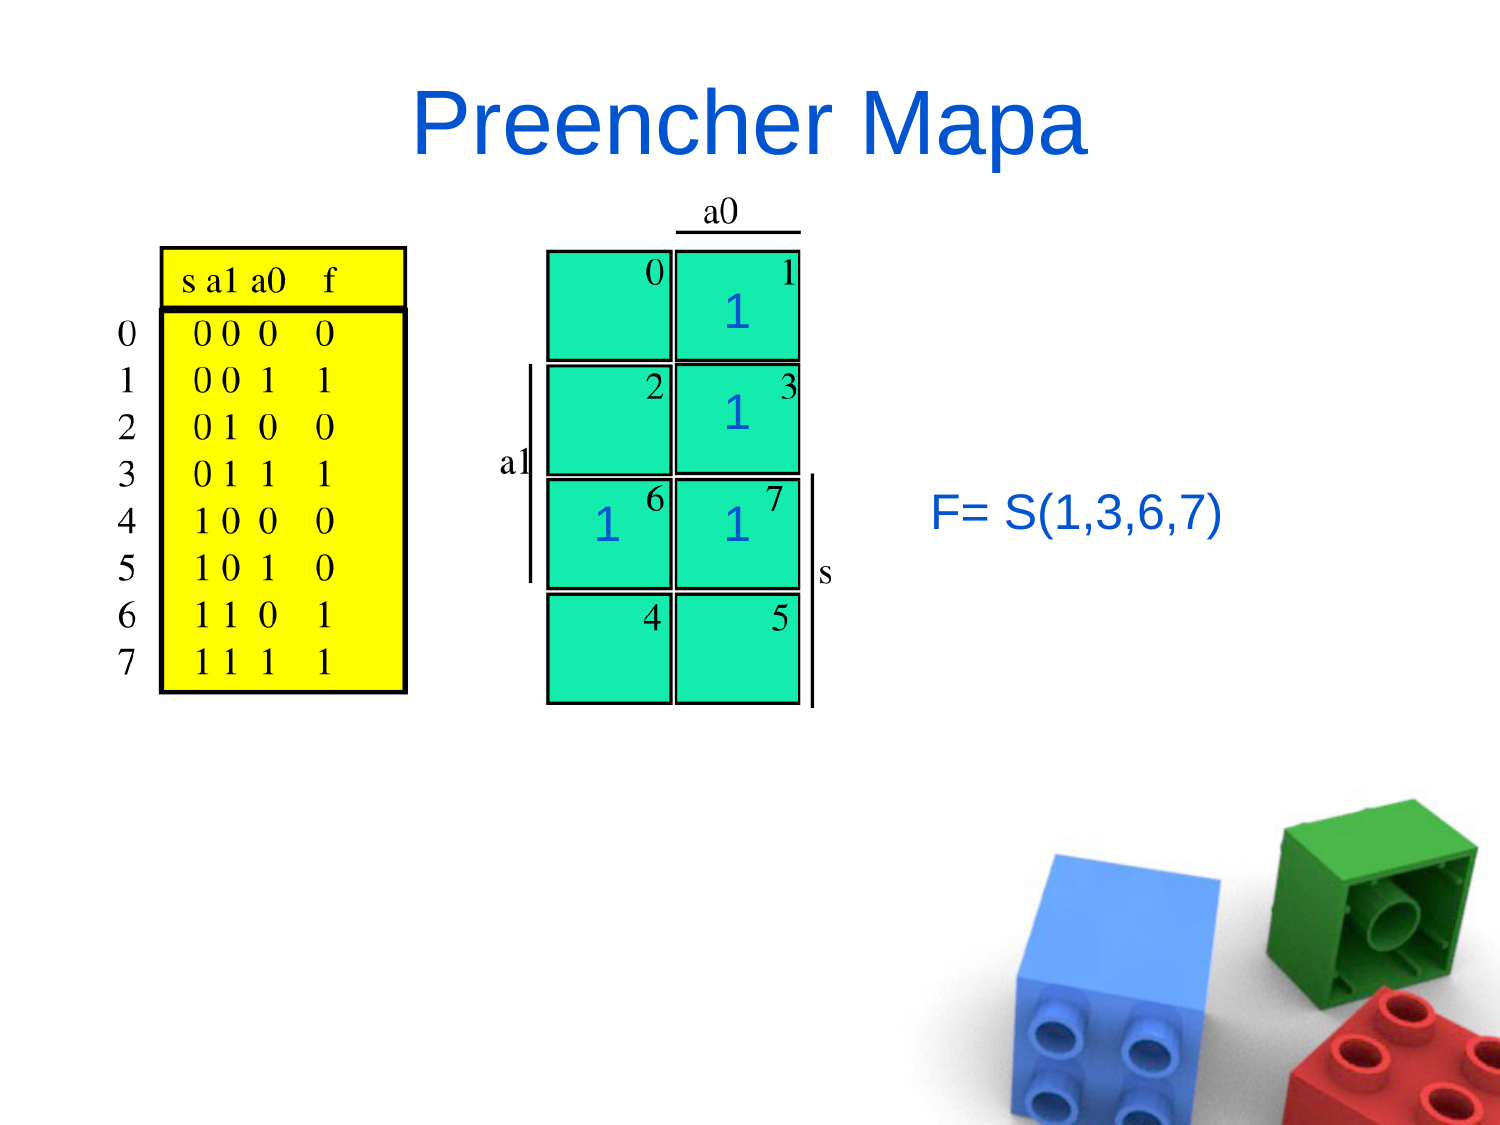

# Preencher Mapa
1
1
F= S(1,3,6,7)
1
1